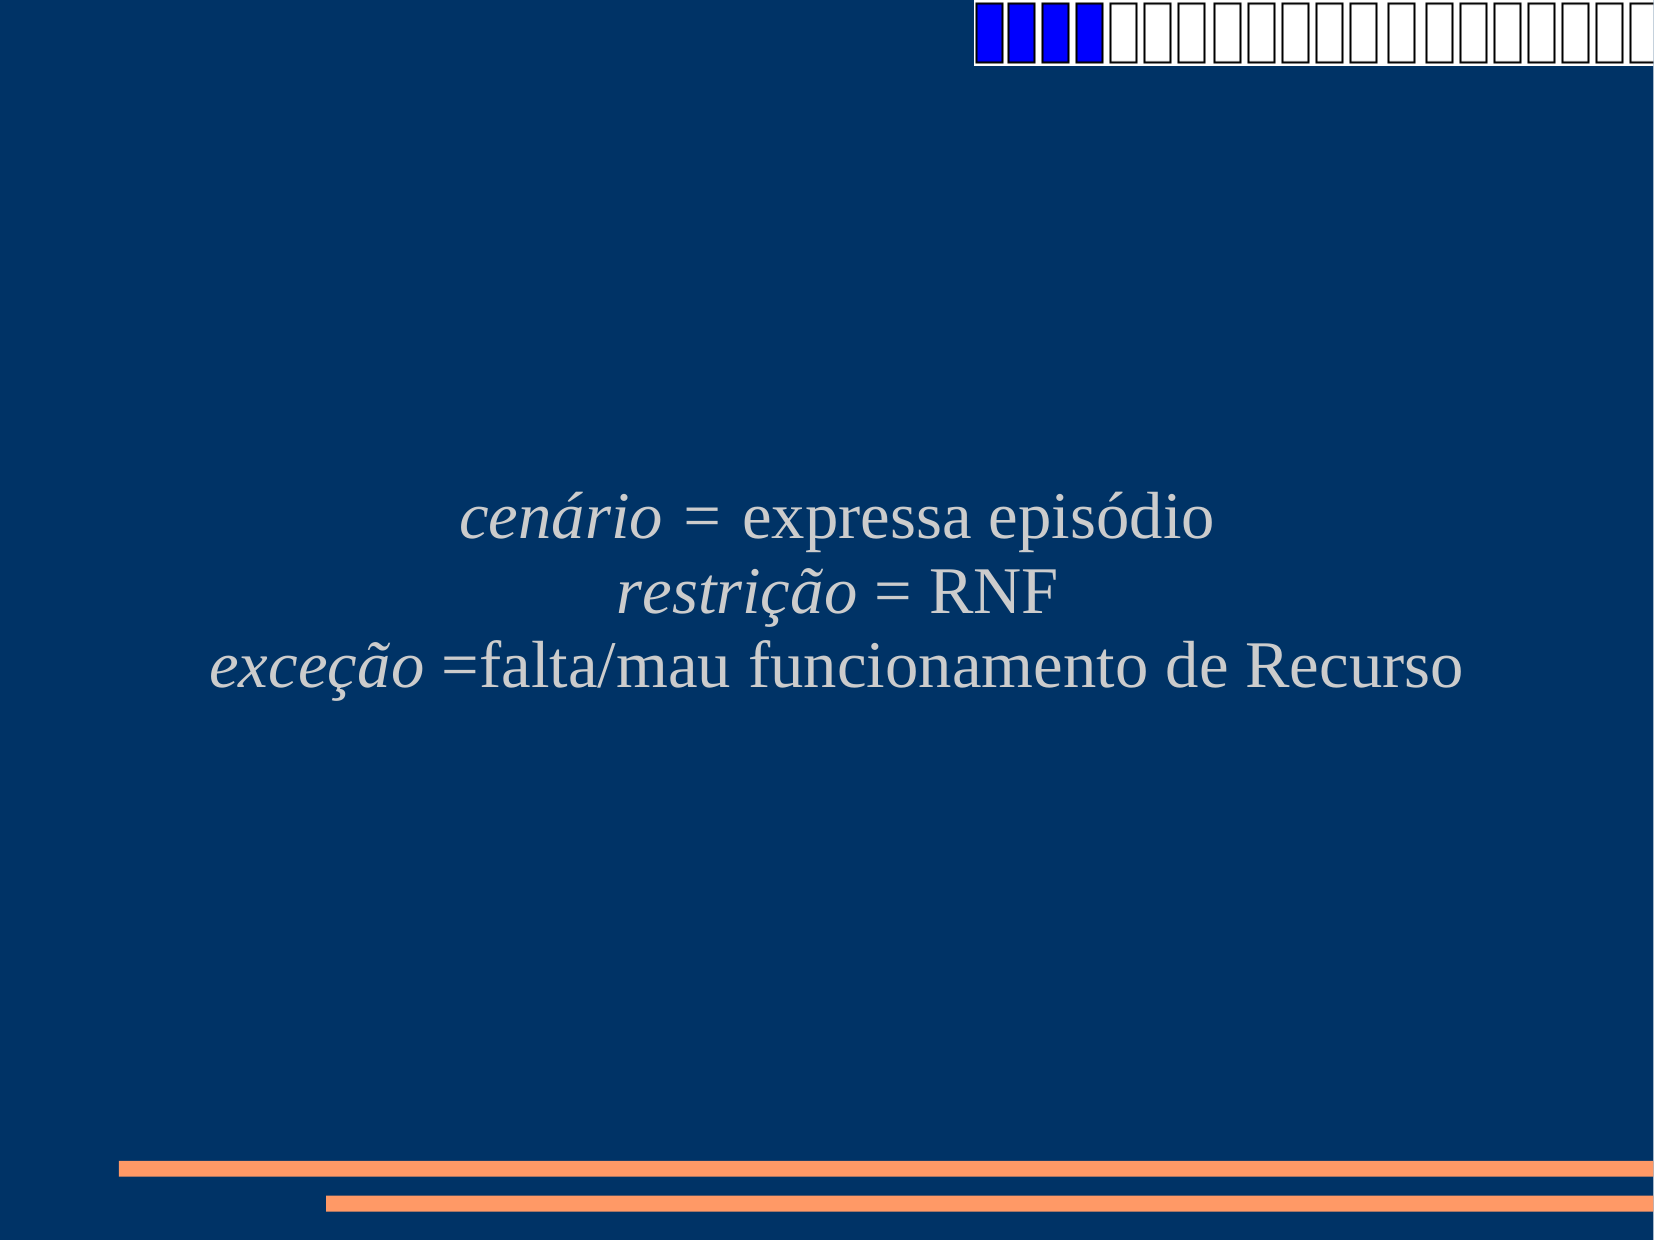

#
cenário = expressa episódio
restrição = RNF
exceção =falta/mau funcionamento de Recurso